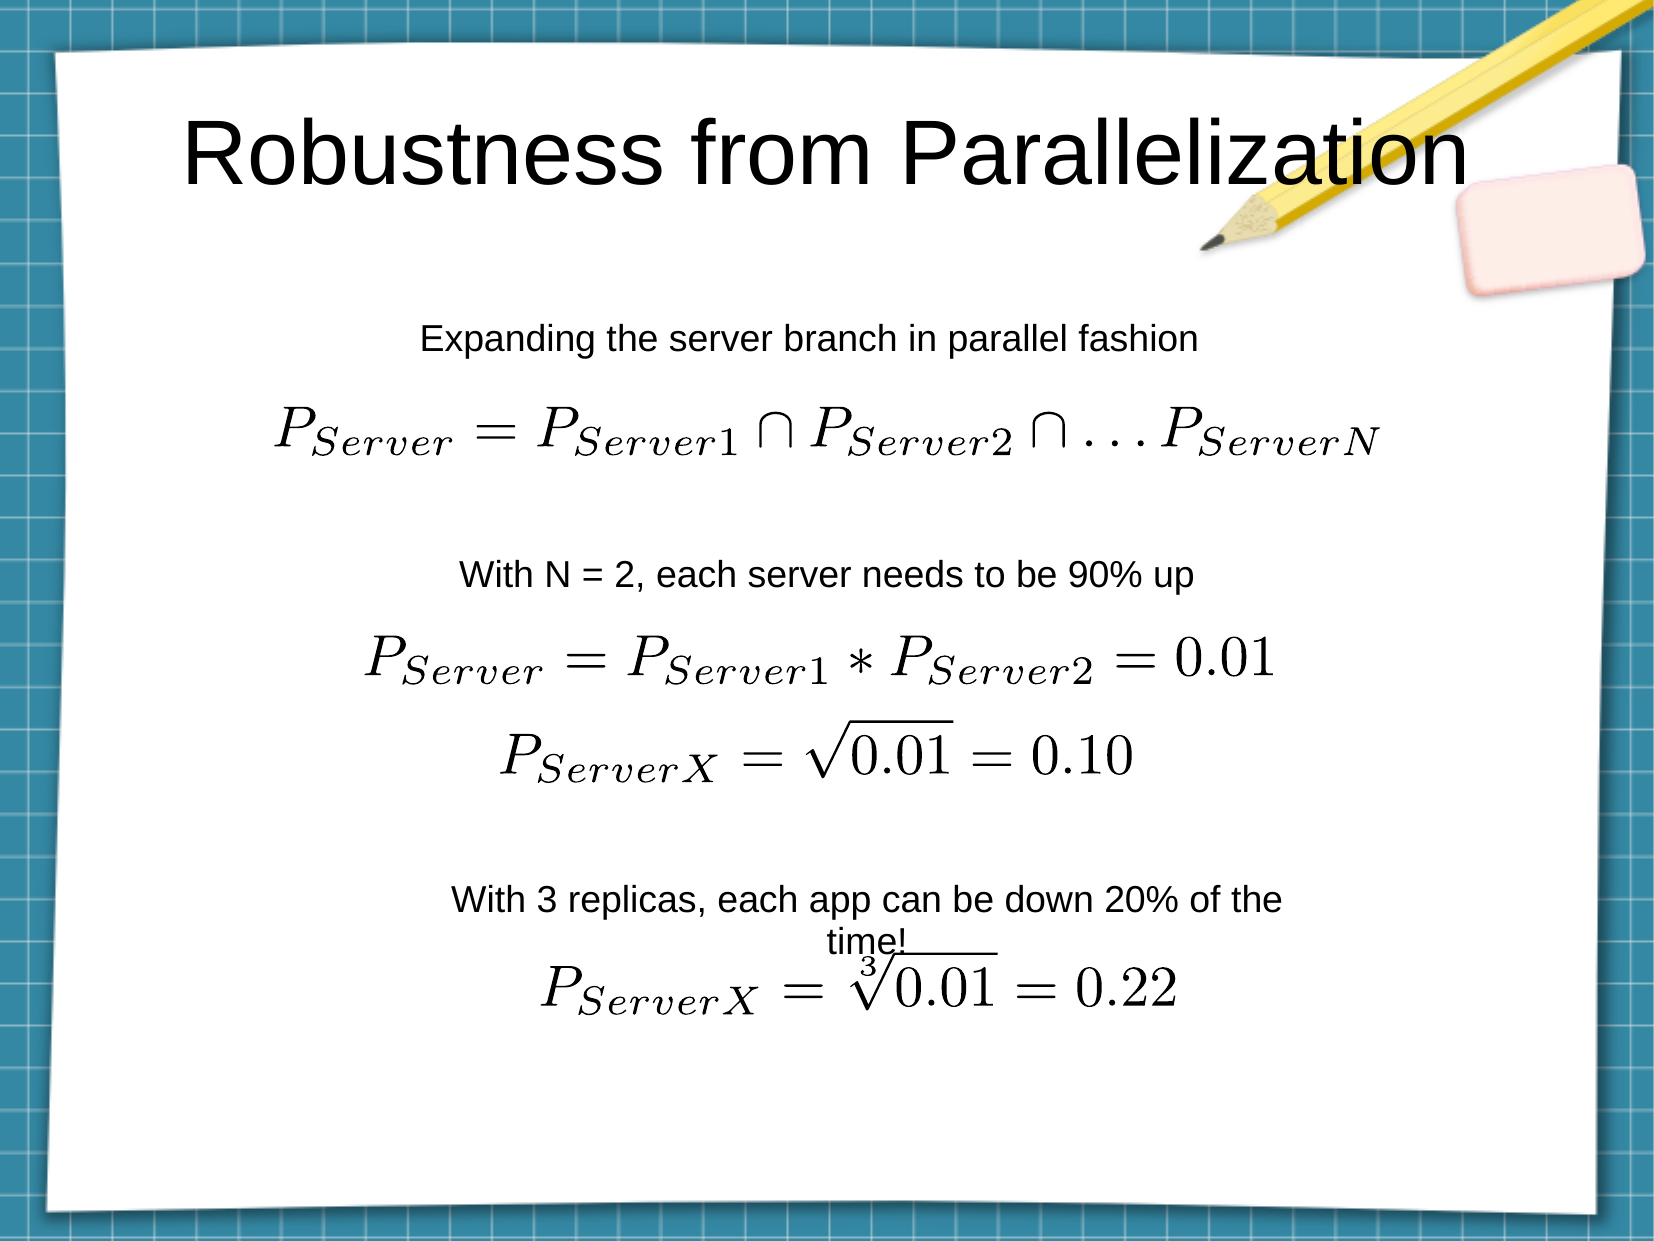

# Robustness from Parallelization
Expanding the server branch in parallel fashion
With N = 2, each server needs to be 90% up
With 3 replicas, each app can be down 20% of the time!